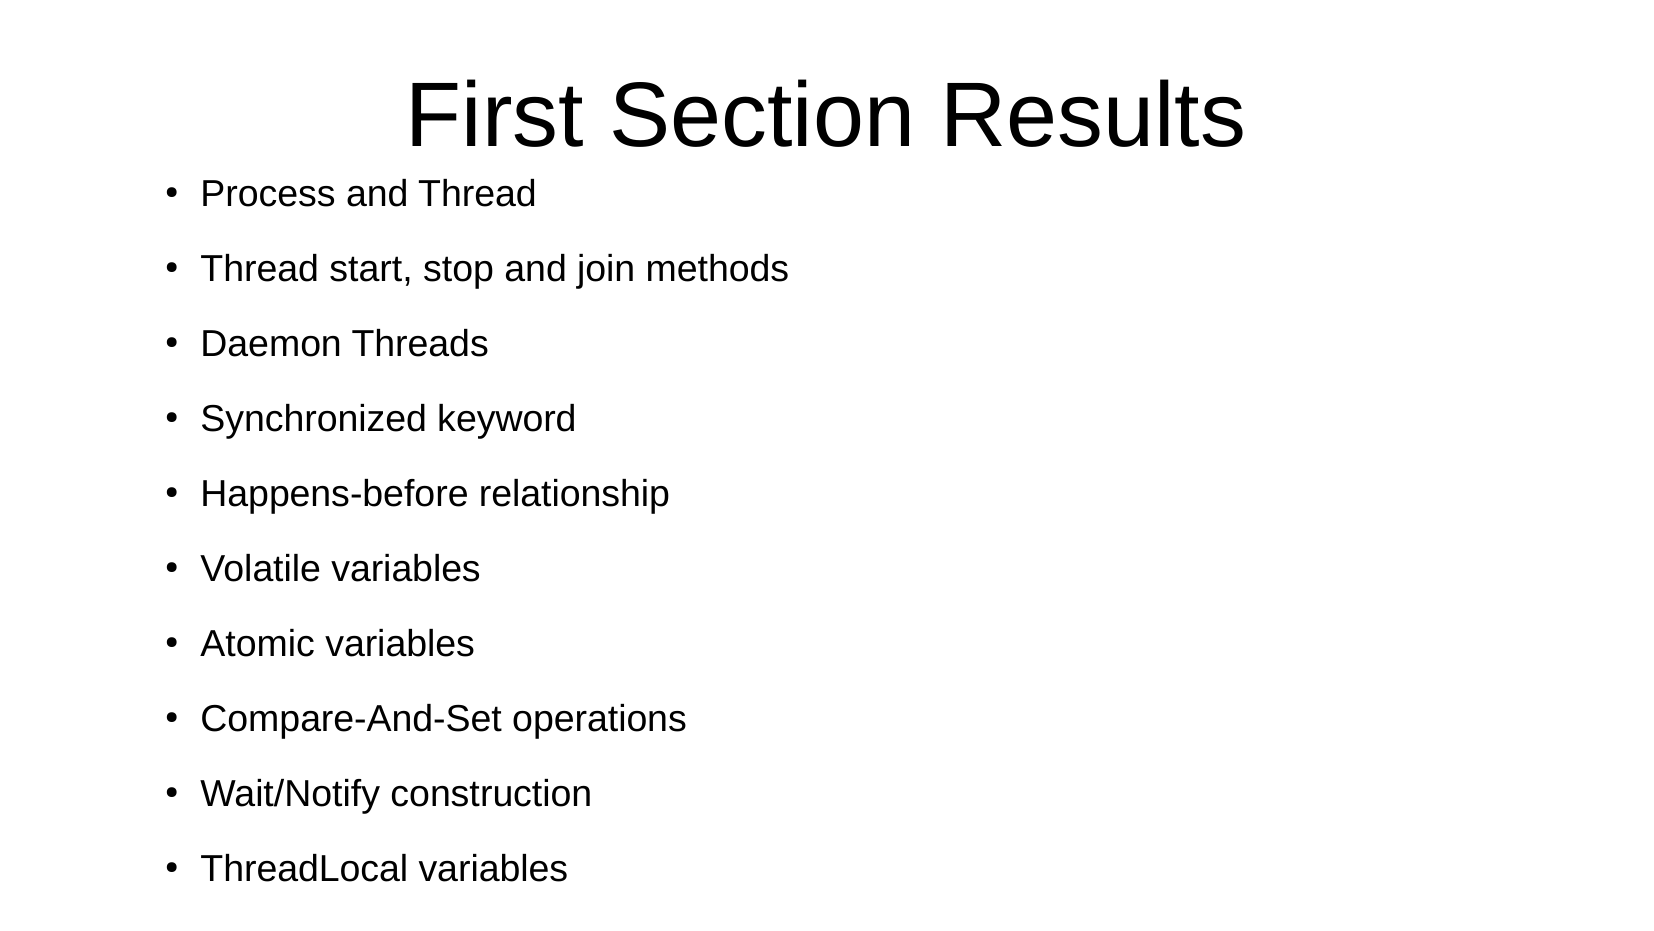

First Section Results
# Process and Thread
Thread start, stop and join methods
Daemon Threads
Synchronized keyword
Happens-before relationship
Volatile variables
Atomic variables
Compare-And-Set operations
Wait/Notify construction
ThreadLocal variables